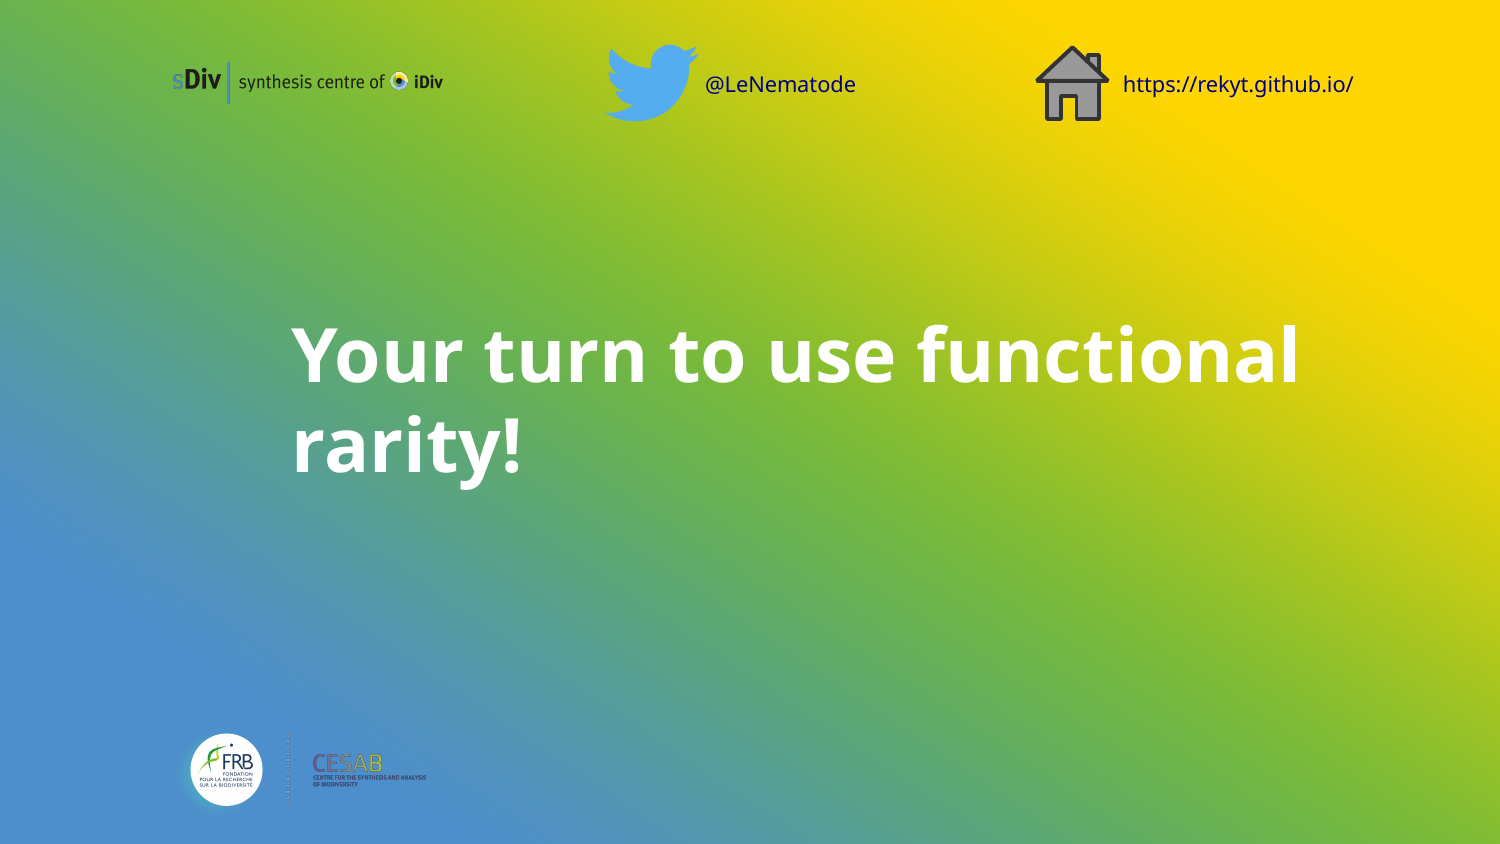

https://rekyt.github.io/
@LeNematode
# Your turn to use functional rarity!